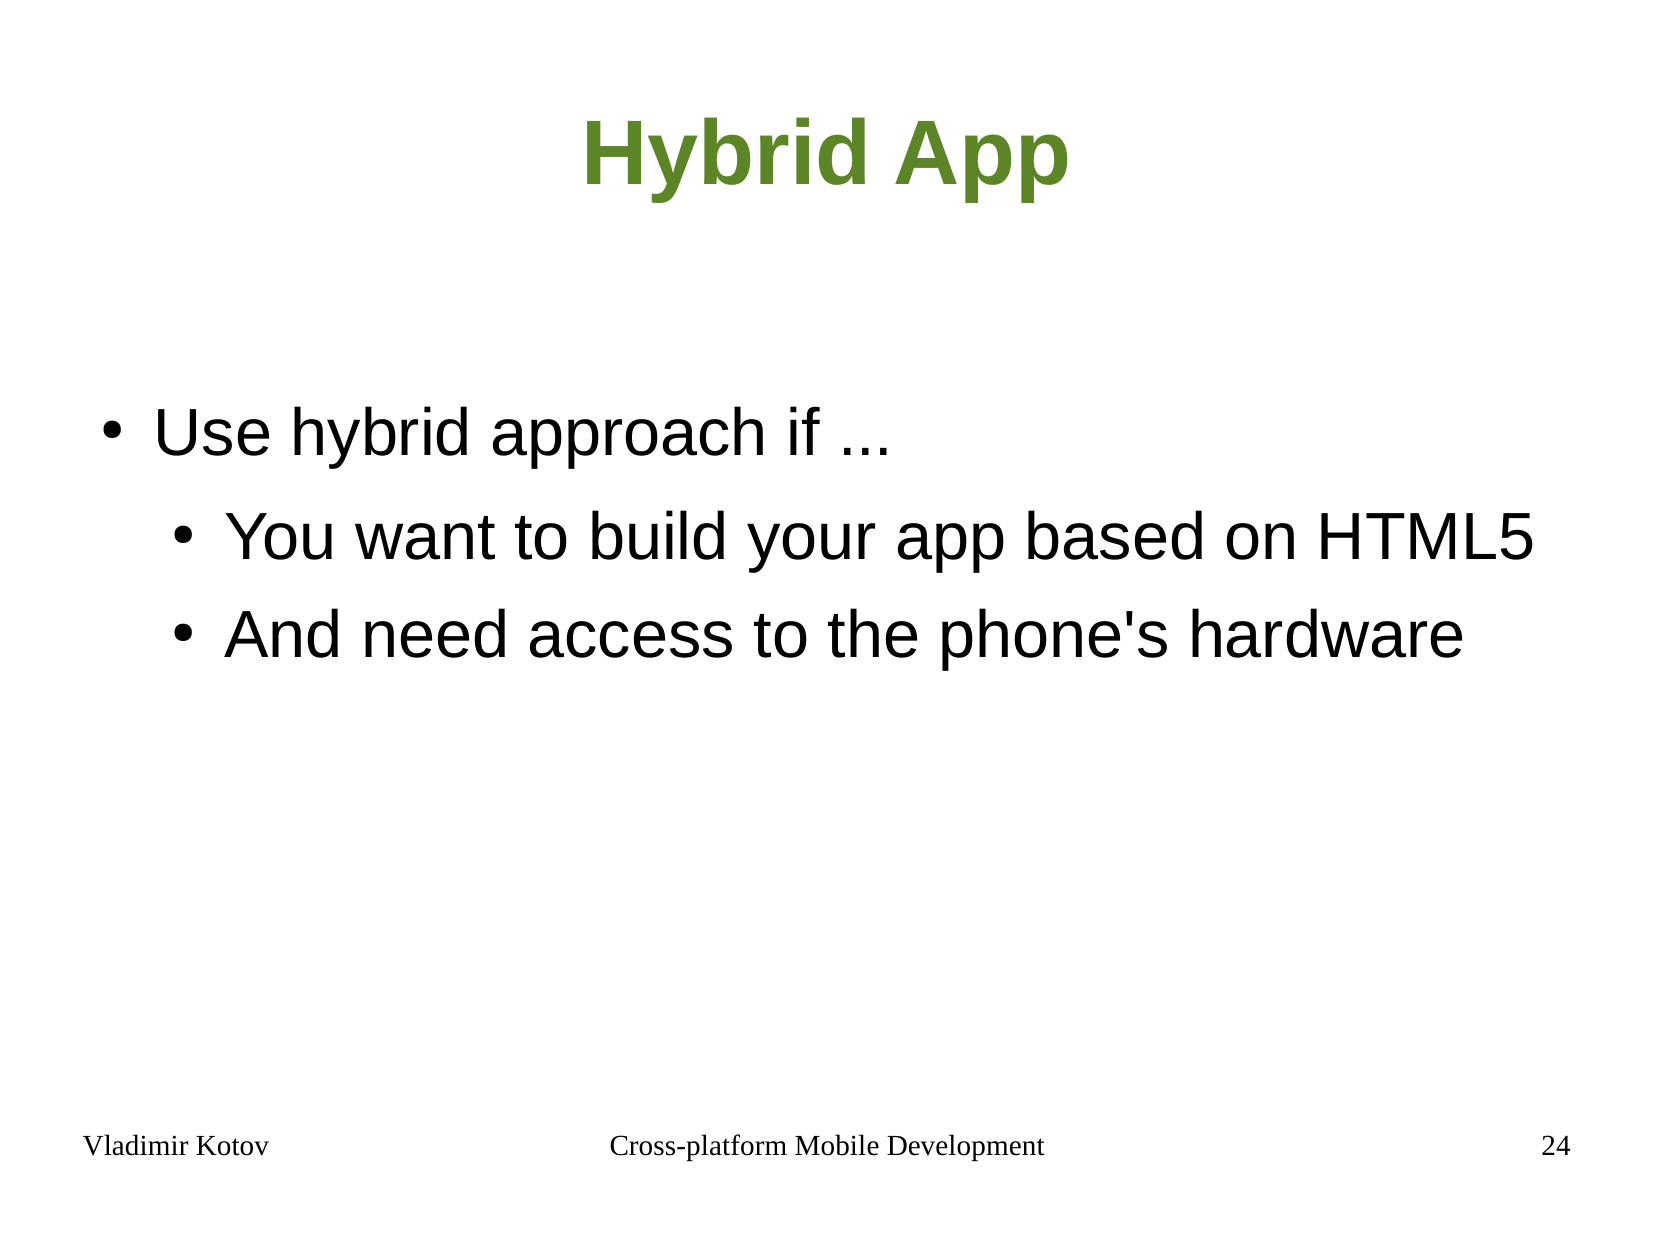

# Hybrid App
Use hybrid approach if ...
You want to build your app based on HTML5
And need access to the phone's hardware
Vladimir Kotov
Cross-platform Mobile Development
24